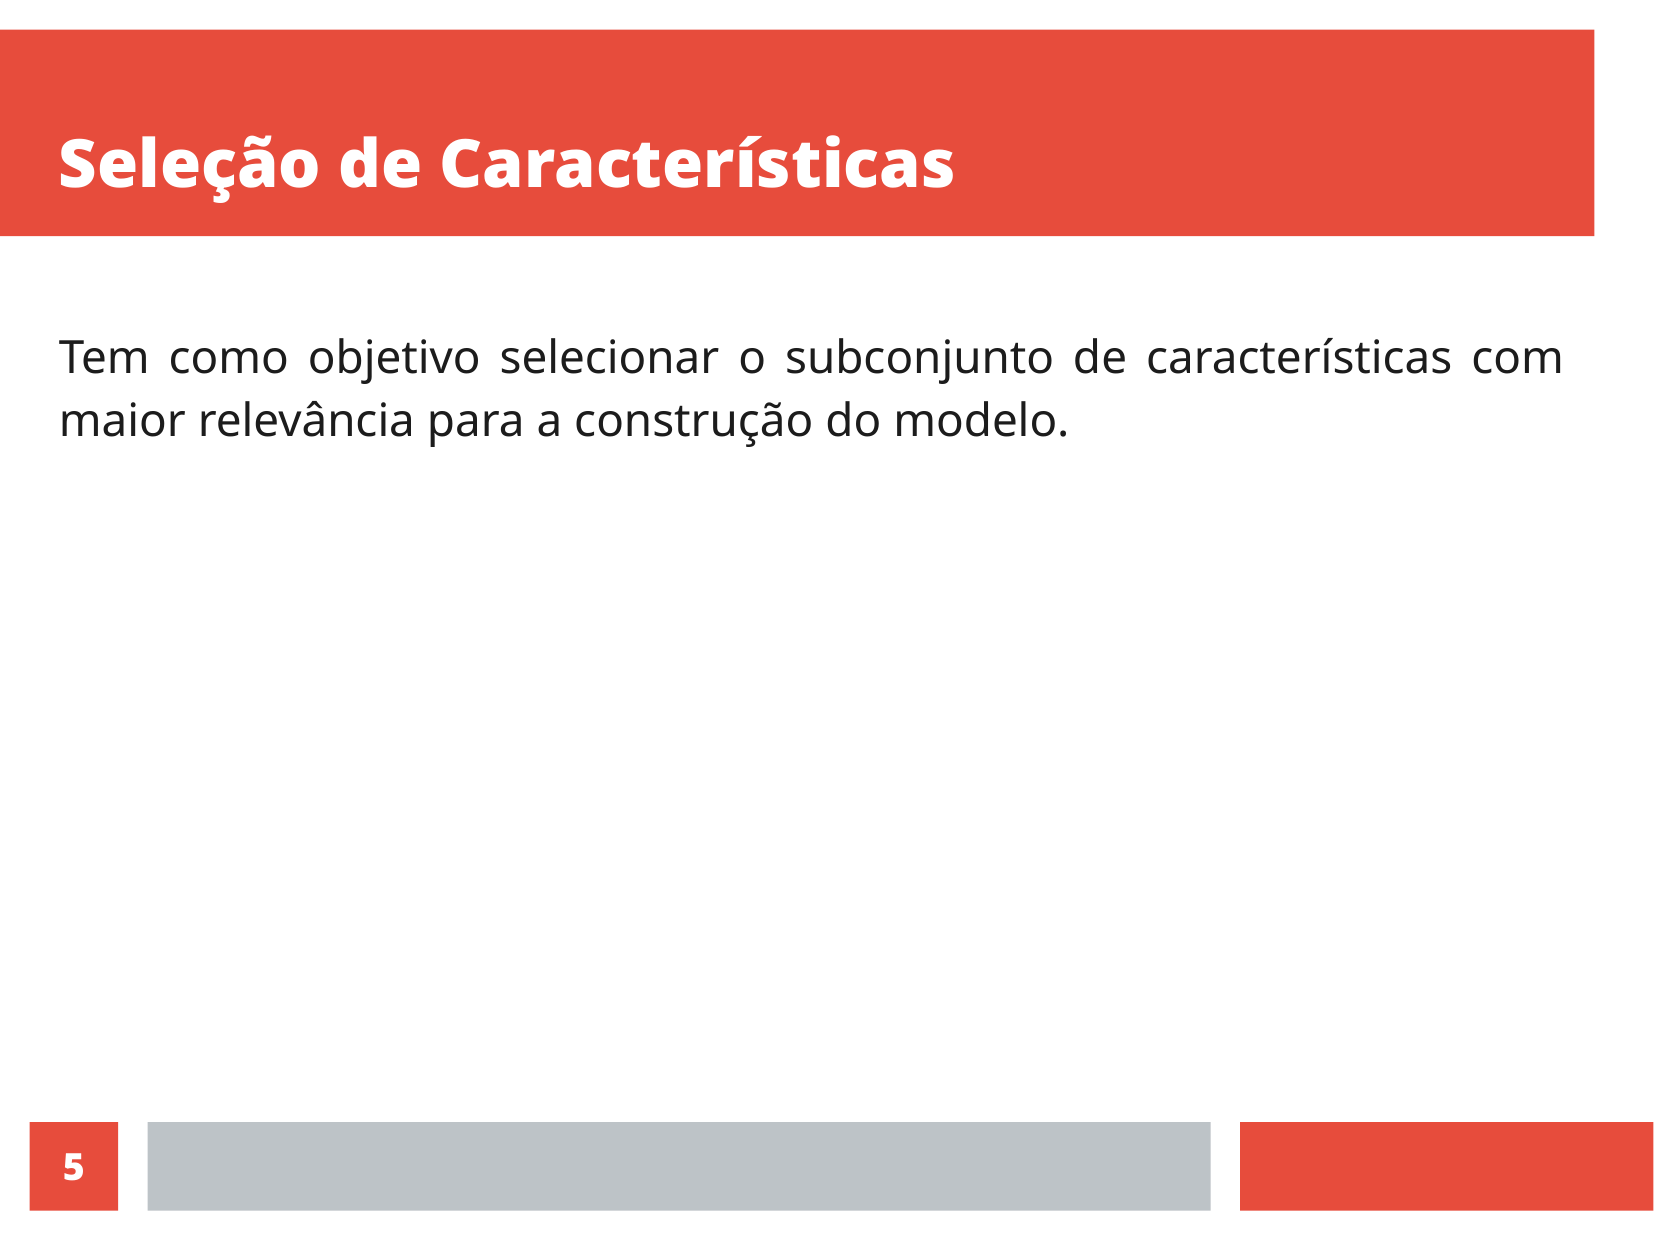

# Seleção de Características
Tem como objetivo selecionar o subconjunto de características com maior relevância para a construção do modelo.
5